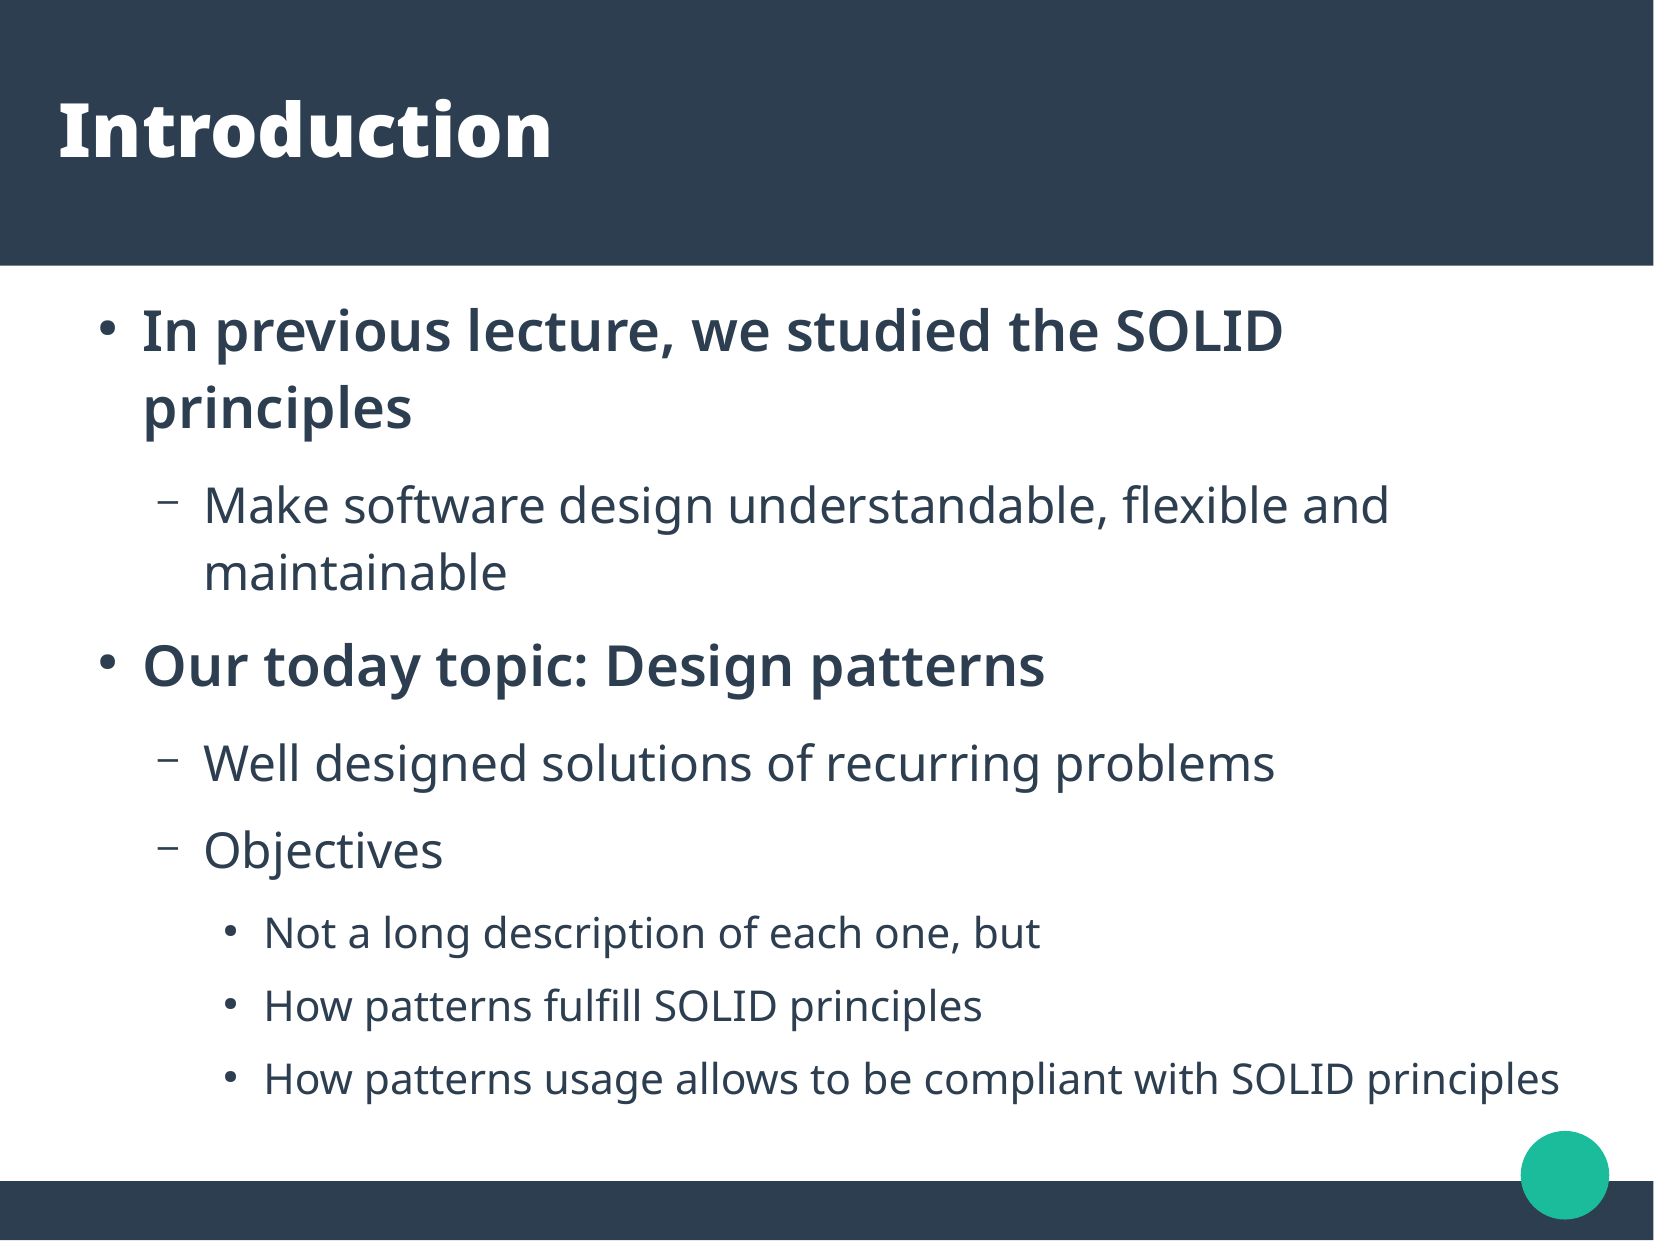

# Introduction
In previous lecture, we studied the SOLID principles
Make software design understandable, flexible and maintainable
Our today topic: Design patterns
Well designed solutions of recurring problems
Objectives
Not a long description of each one, but
How patterns fulfill SOLID principles
How patterns usage allows to be compliant with SOLID principles